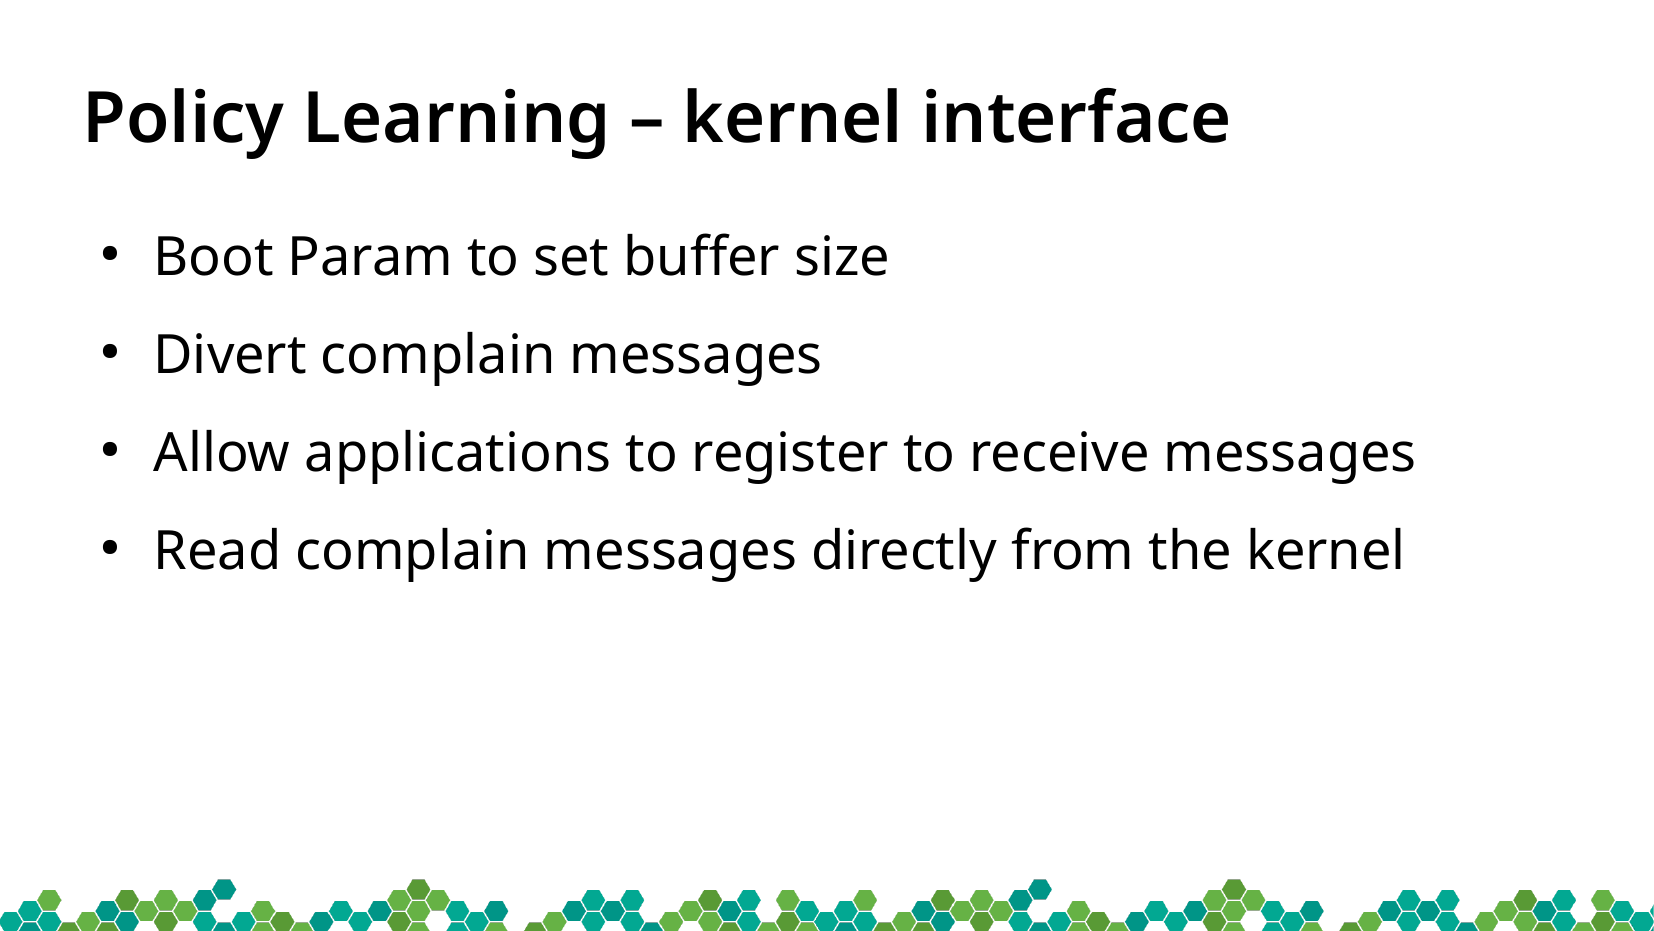

# Policy Learning – kernel interface
Boot Param to set buffer size
Divert complain messages
Allow applications to register to receive messages
Read complain messages directly from the kernel